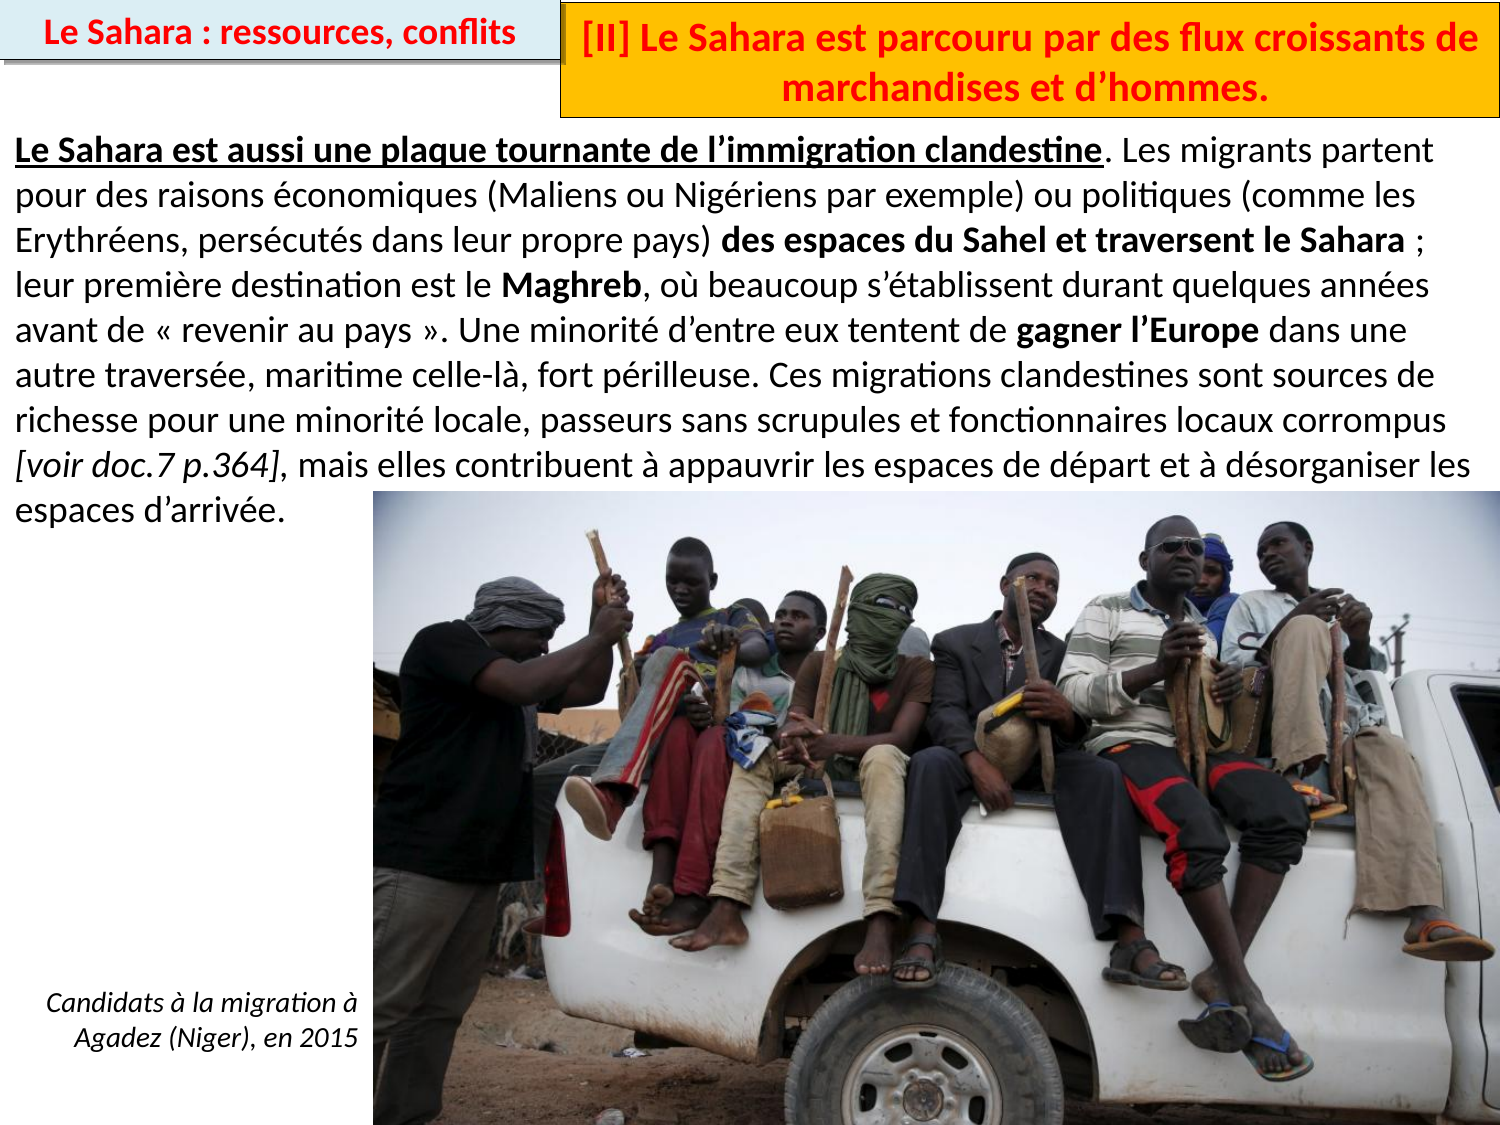

Le Sahara : ressources, conflits
[II] Le Sahara est parcouru par des flux croissants de marchandises et d’hommes.
Le Sahara est aussi une plaque tournante de l’immigration clandestine. Les migrants partent pour des raisons économiques (Maliens ou Nigériens par exemple) ou politiques (comme les Erythréens, persécutés dans leur propre pays) des espaces du Sahel et traversent le Sahara ; leur première destination est le Maghreb, où beaucoup s’établissent durant quelques années avant de « revenir au pays ». Une minorité d’entre eux tentent de gagner l’Europe dans une autre traversée, maritime celle-là, fort périlleuse. Ces migrations clandestines sont sources de richesse pour une minorité locale, passeurs sans scrupules et fonctionnaires locaux corrompus [voir doc.7 p.364], mais elles contribuent à appauvrir les espaces de départ et à désorganiser les espaces d’arrivée.
Candidats à la migration à Agadez (Niger), en 2015